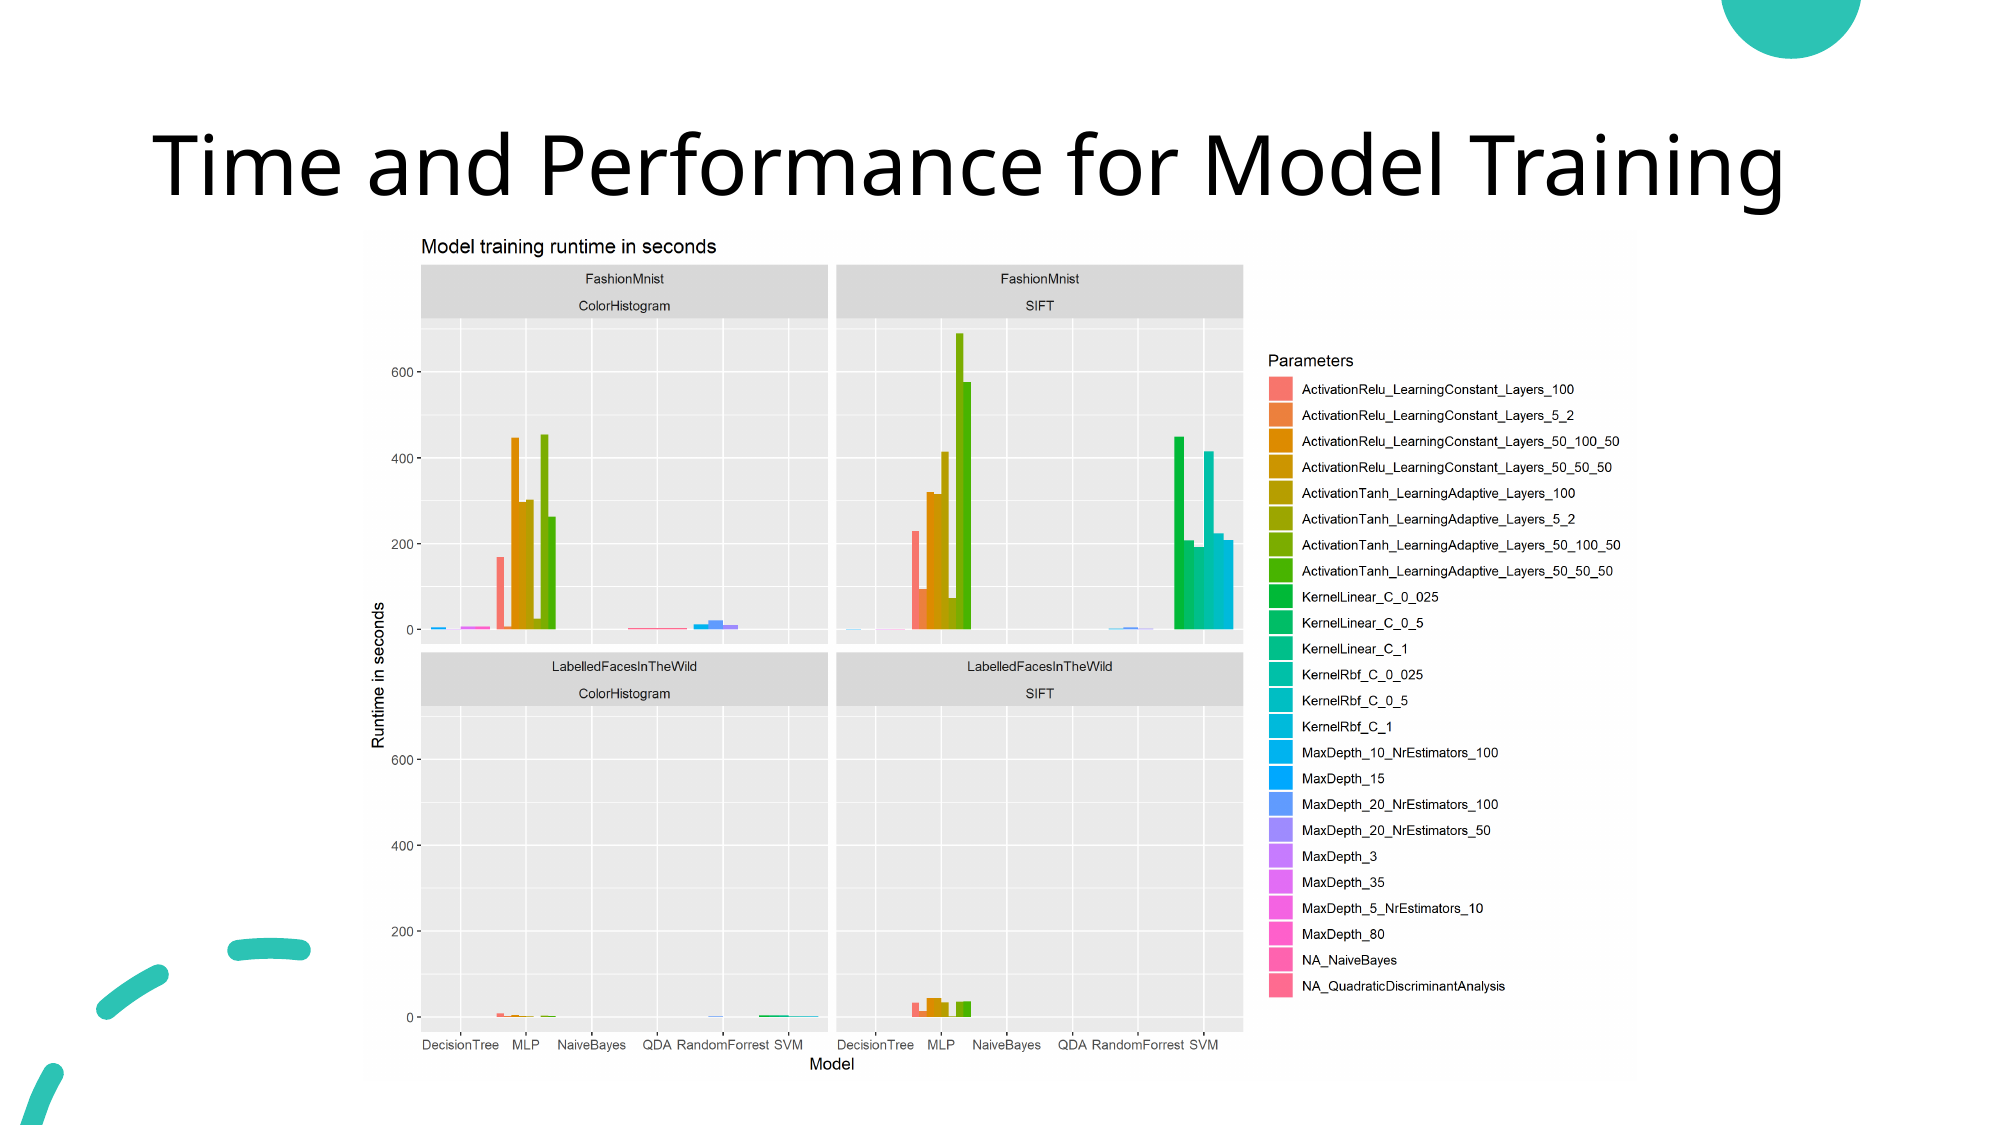

# Time and Performance for Model Training